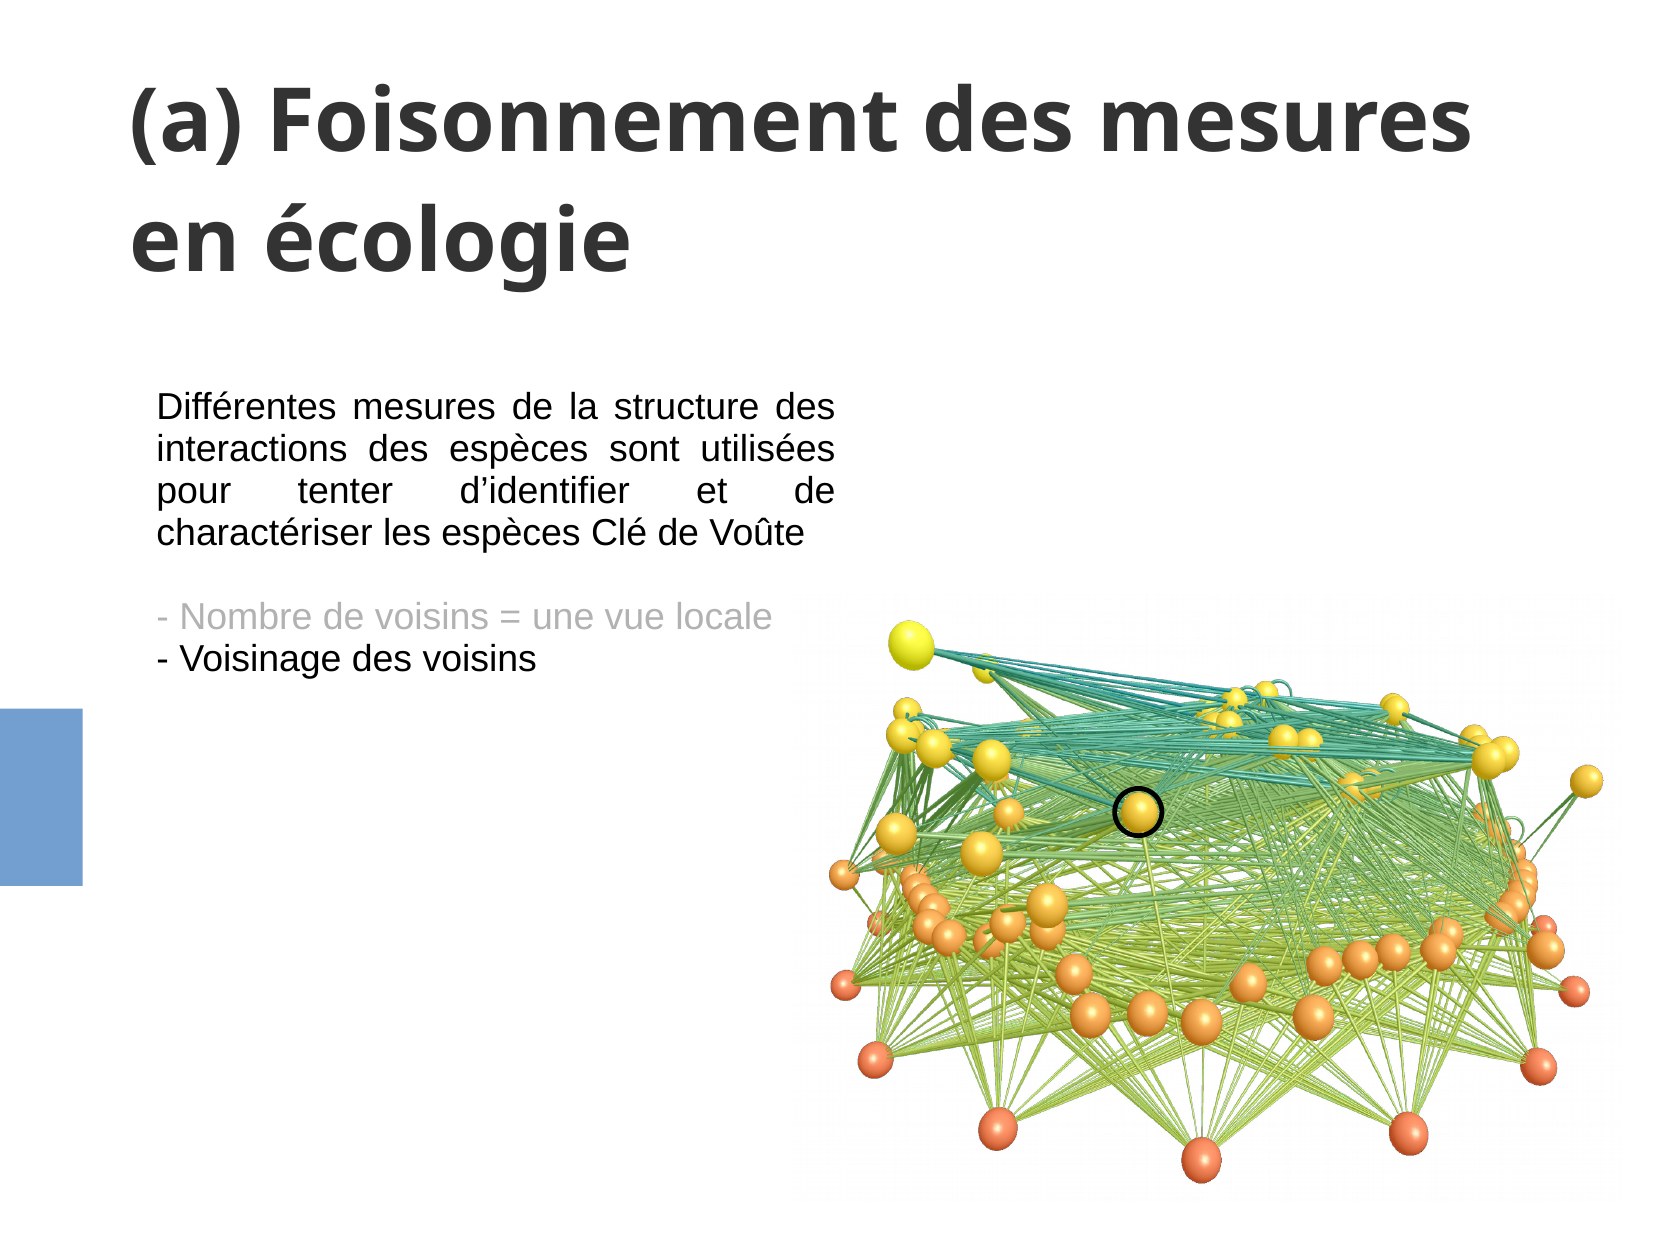

# (a) Foisonnement des mesures en écologie
Différentes mesures de la structure des interactions des espèces sont utilisées pour tenter d’identifier et de charactériser les espèces Clé de Voûte
- Nombre de voisins = une vue locale
- Voisinage des voisins